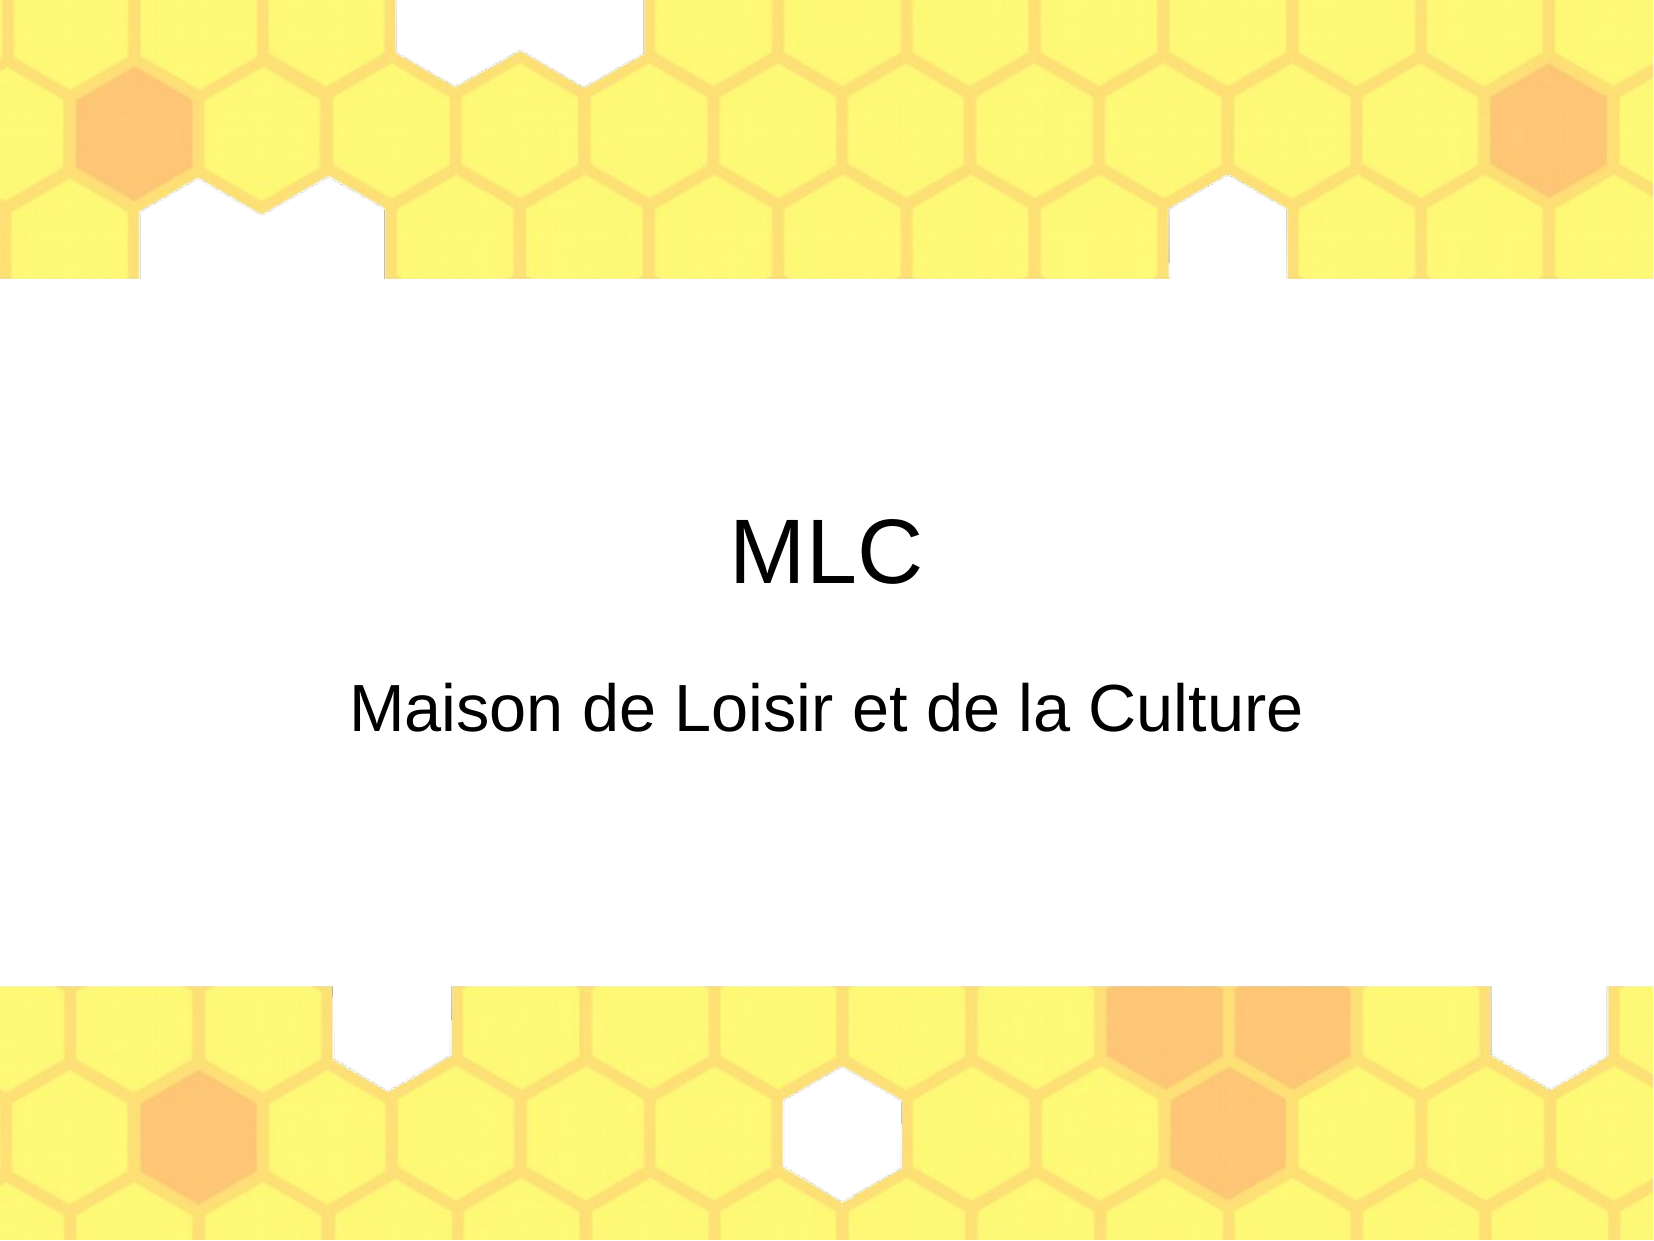

# MLC
Maison de Loisir et de la Culture